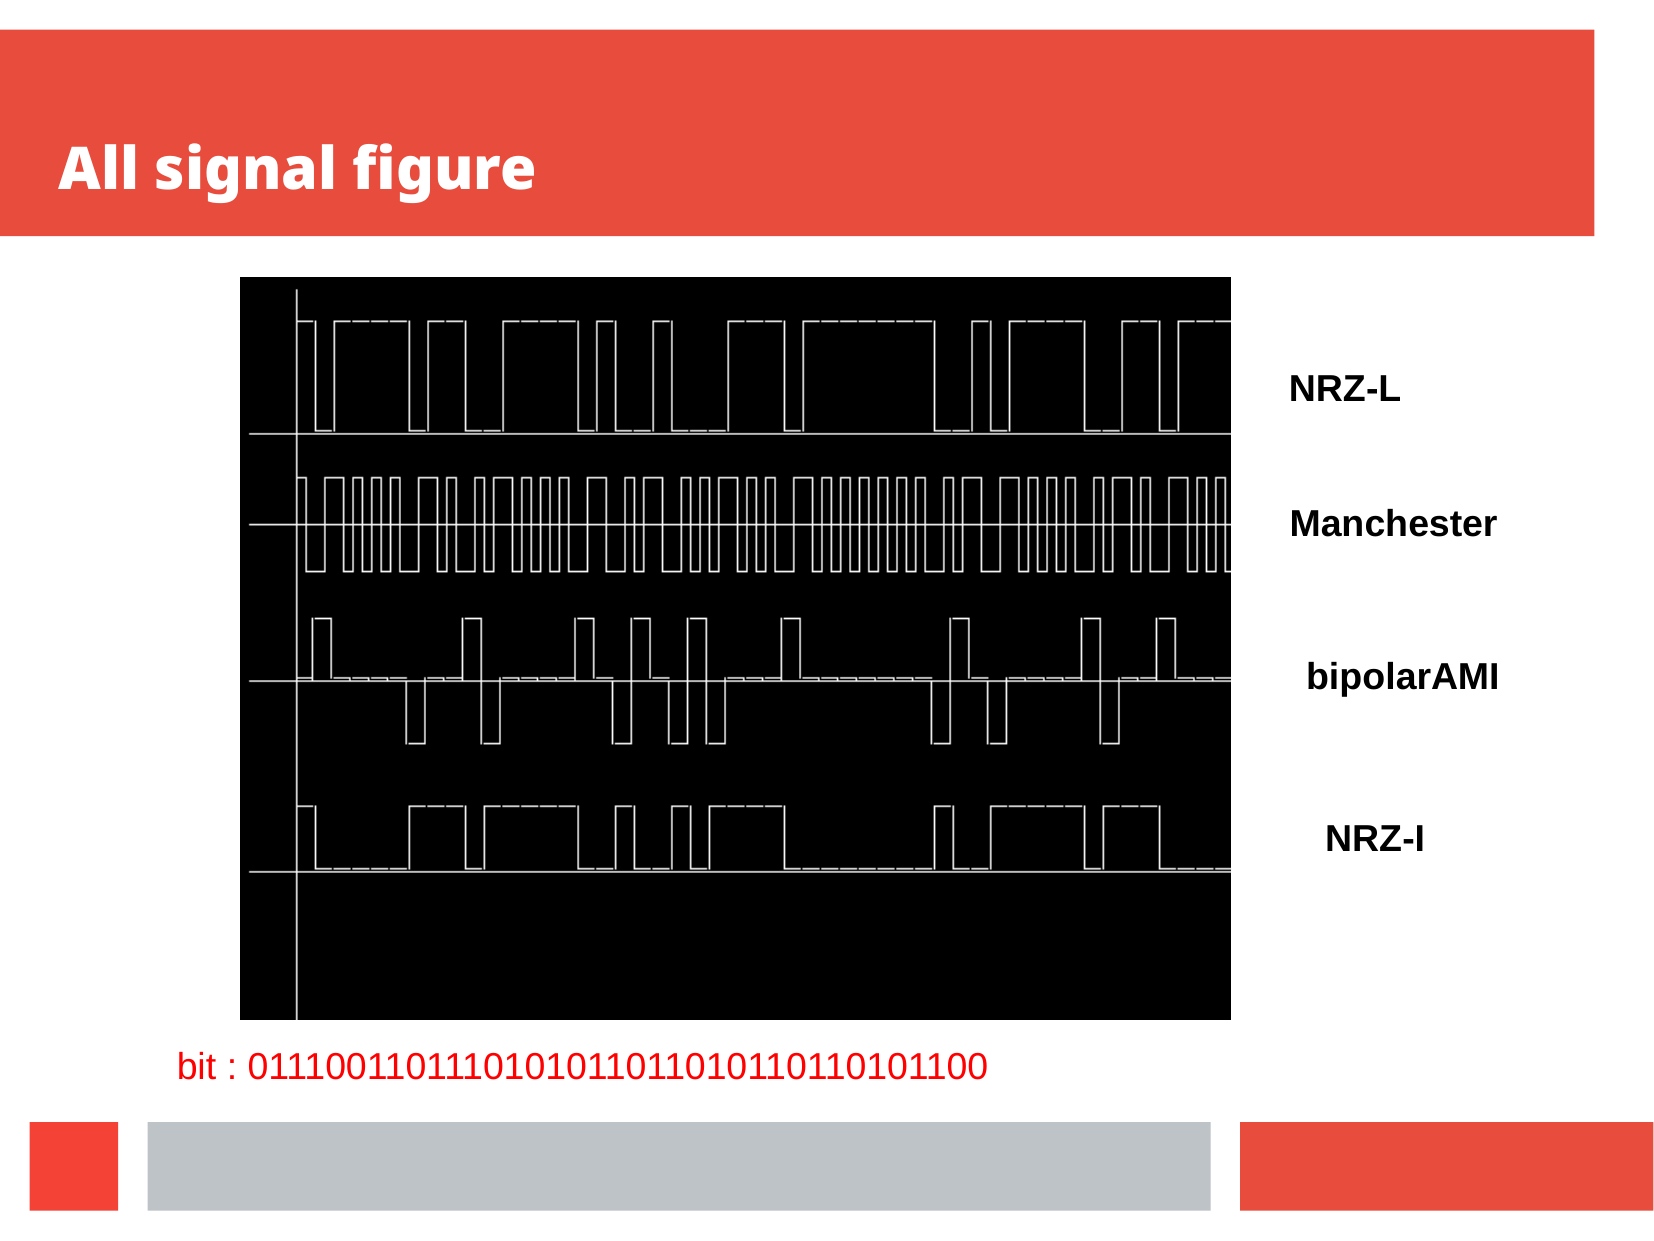

# All signal figure
NRZ-L
Manchester
bipolarAMI
NRZ-I
 bit : 0111001101110101011011010110110101100